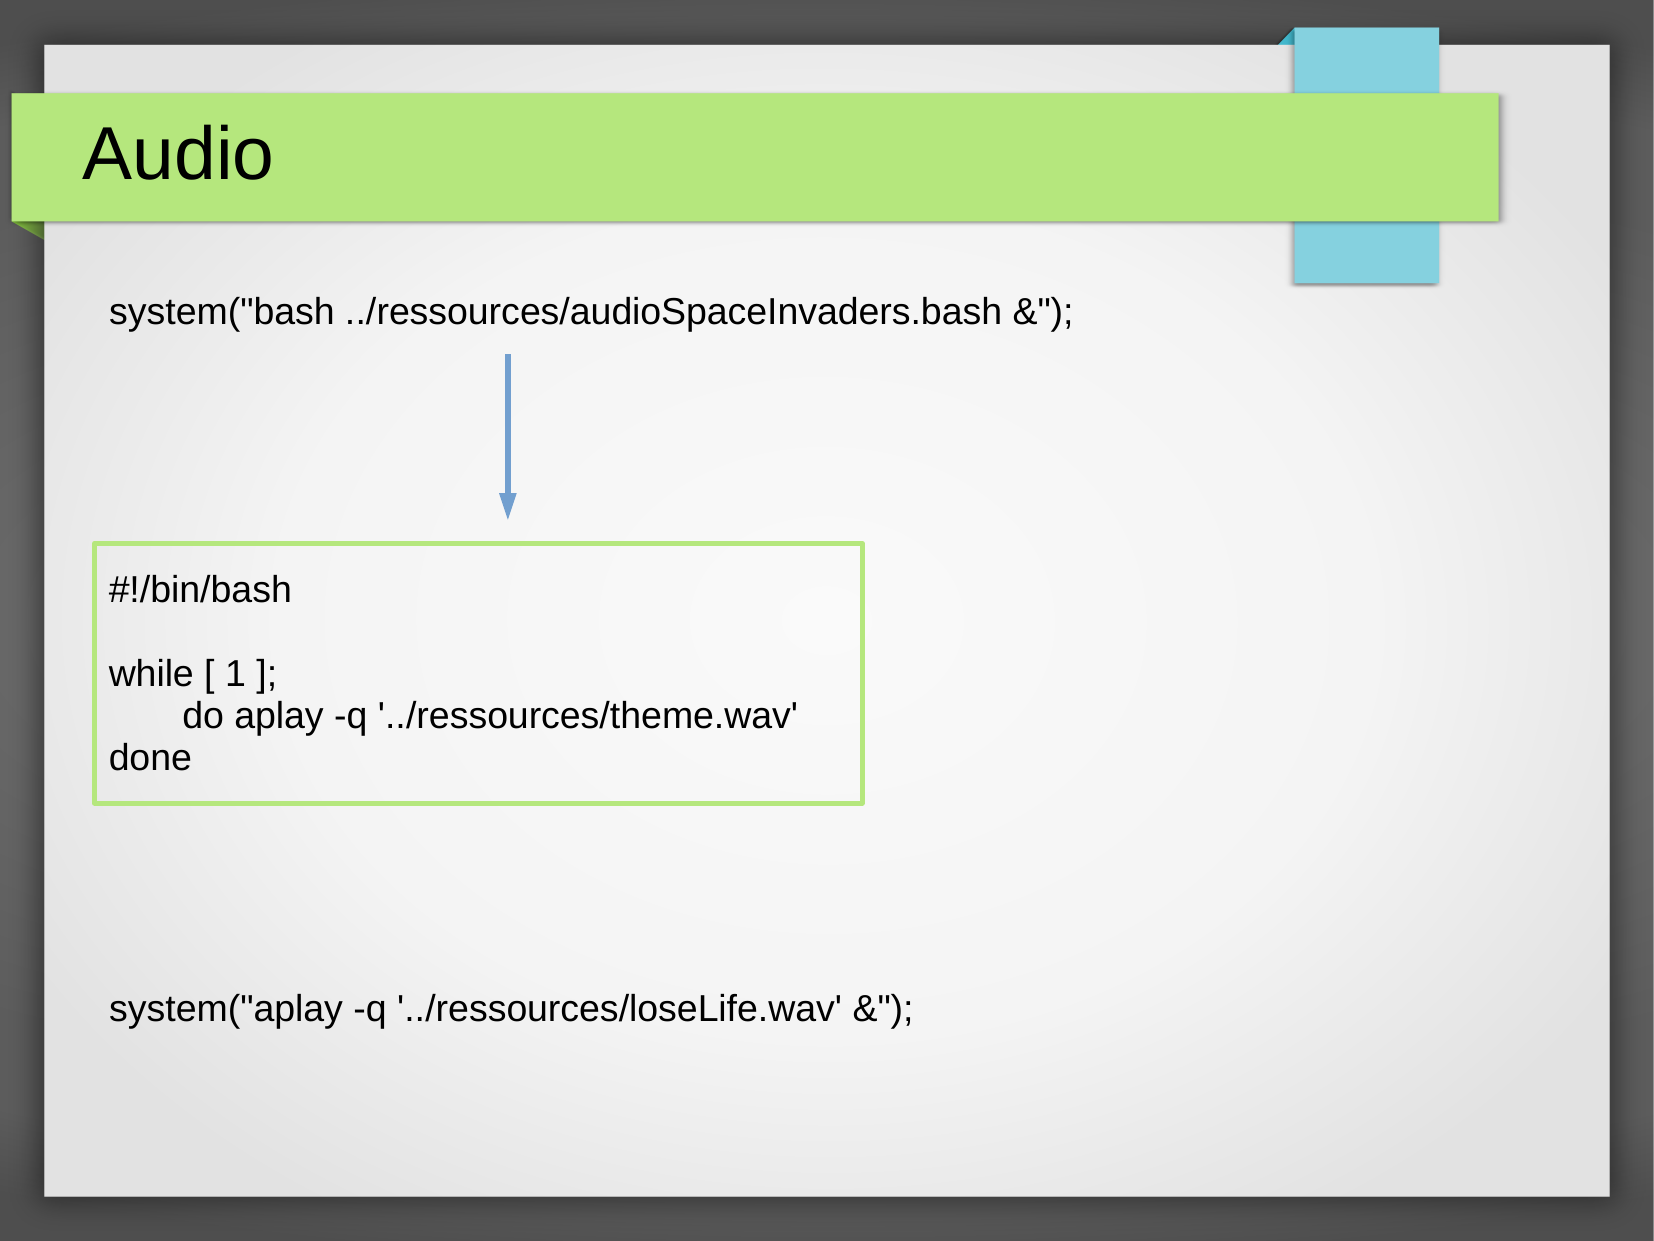

# Audio
system("bash ../ressources/audioSpaceInvaders.bash &");
#!/bin/bash
while [ 1 ];
	do aplay -q '../ressources/theme.wav'
done
system("aplay -q '../ressources/loseLife.wav' &");